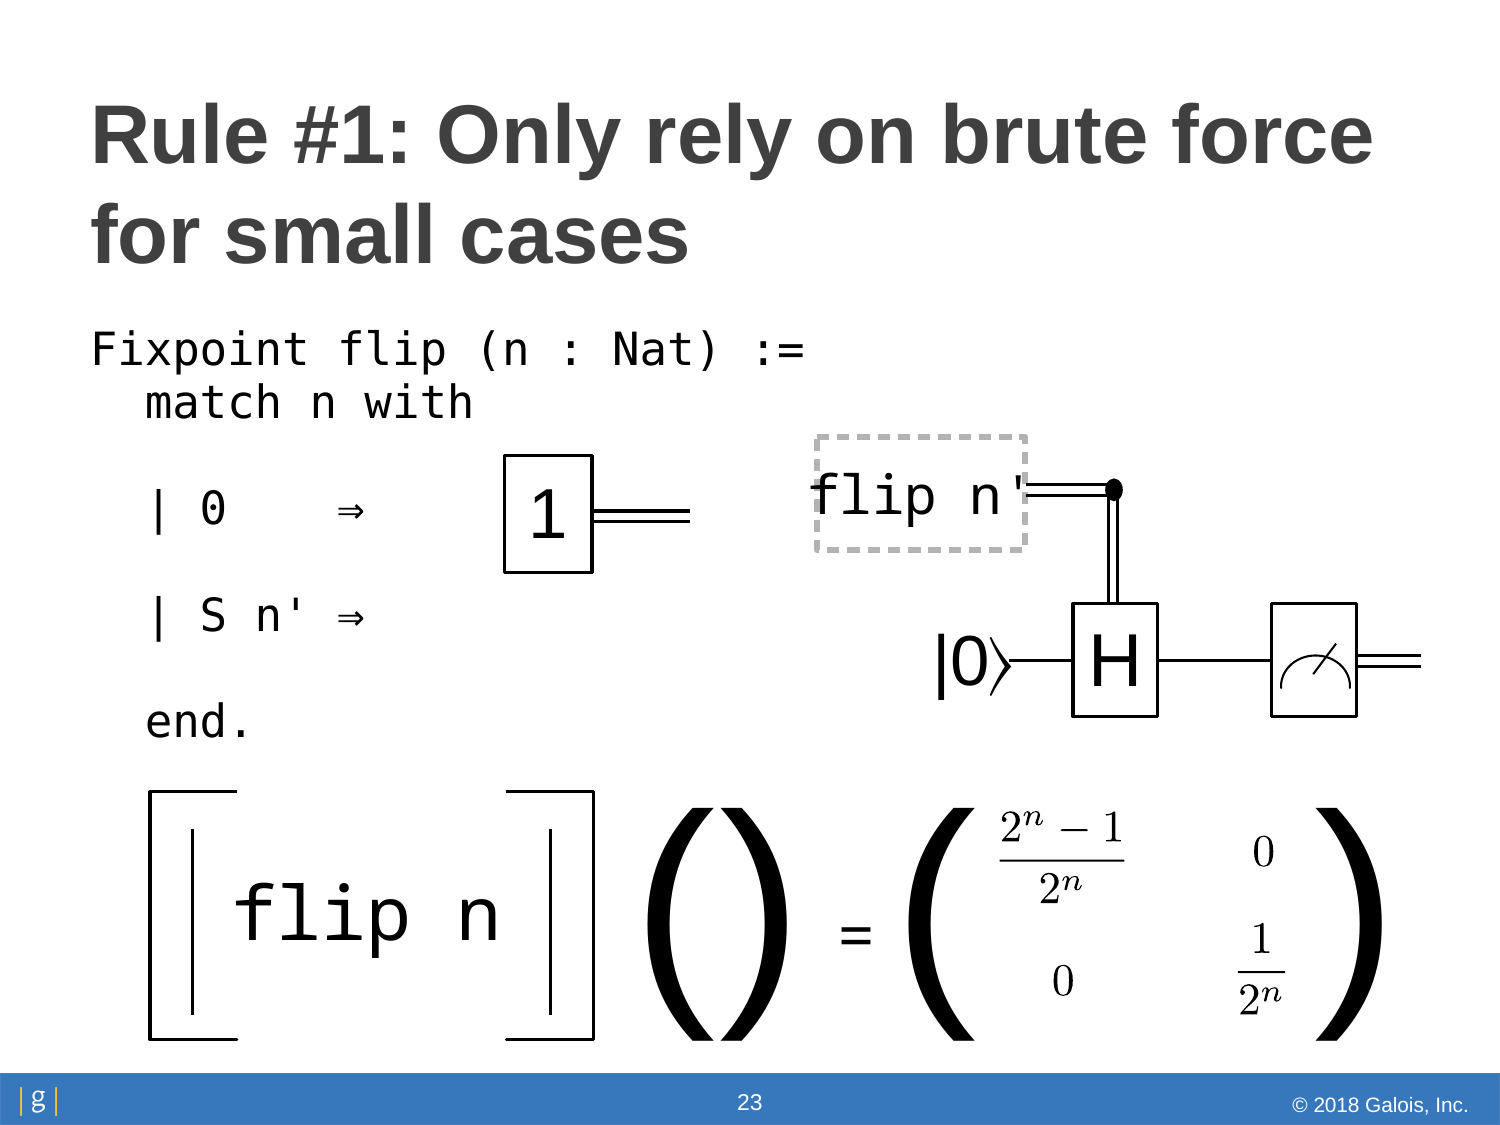

# Rule #1: Only rely on brute force for small cases
Fixpoint flip (n : Nat) :=
 match n with
 | 0 ⇒
 | S n' ⇒
 end.
flip n'
H
|0〉
1
(
)
(
)
=
flip n